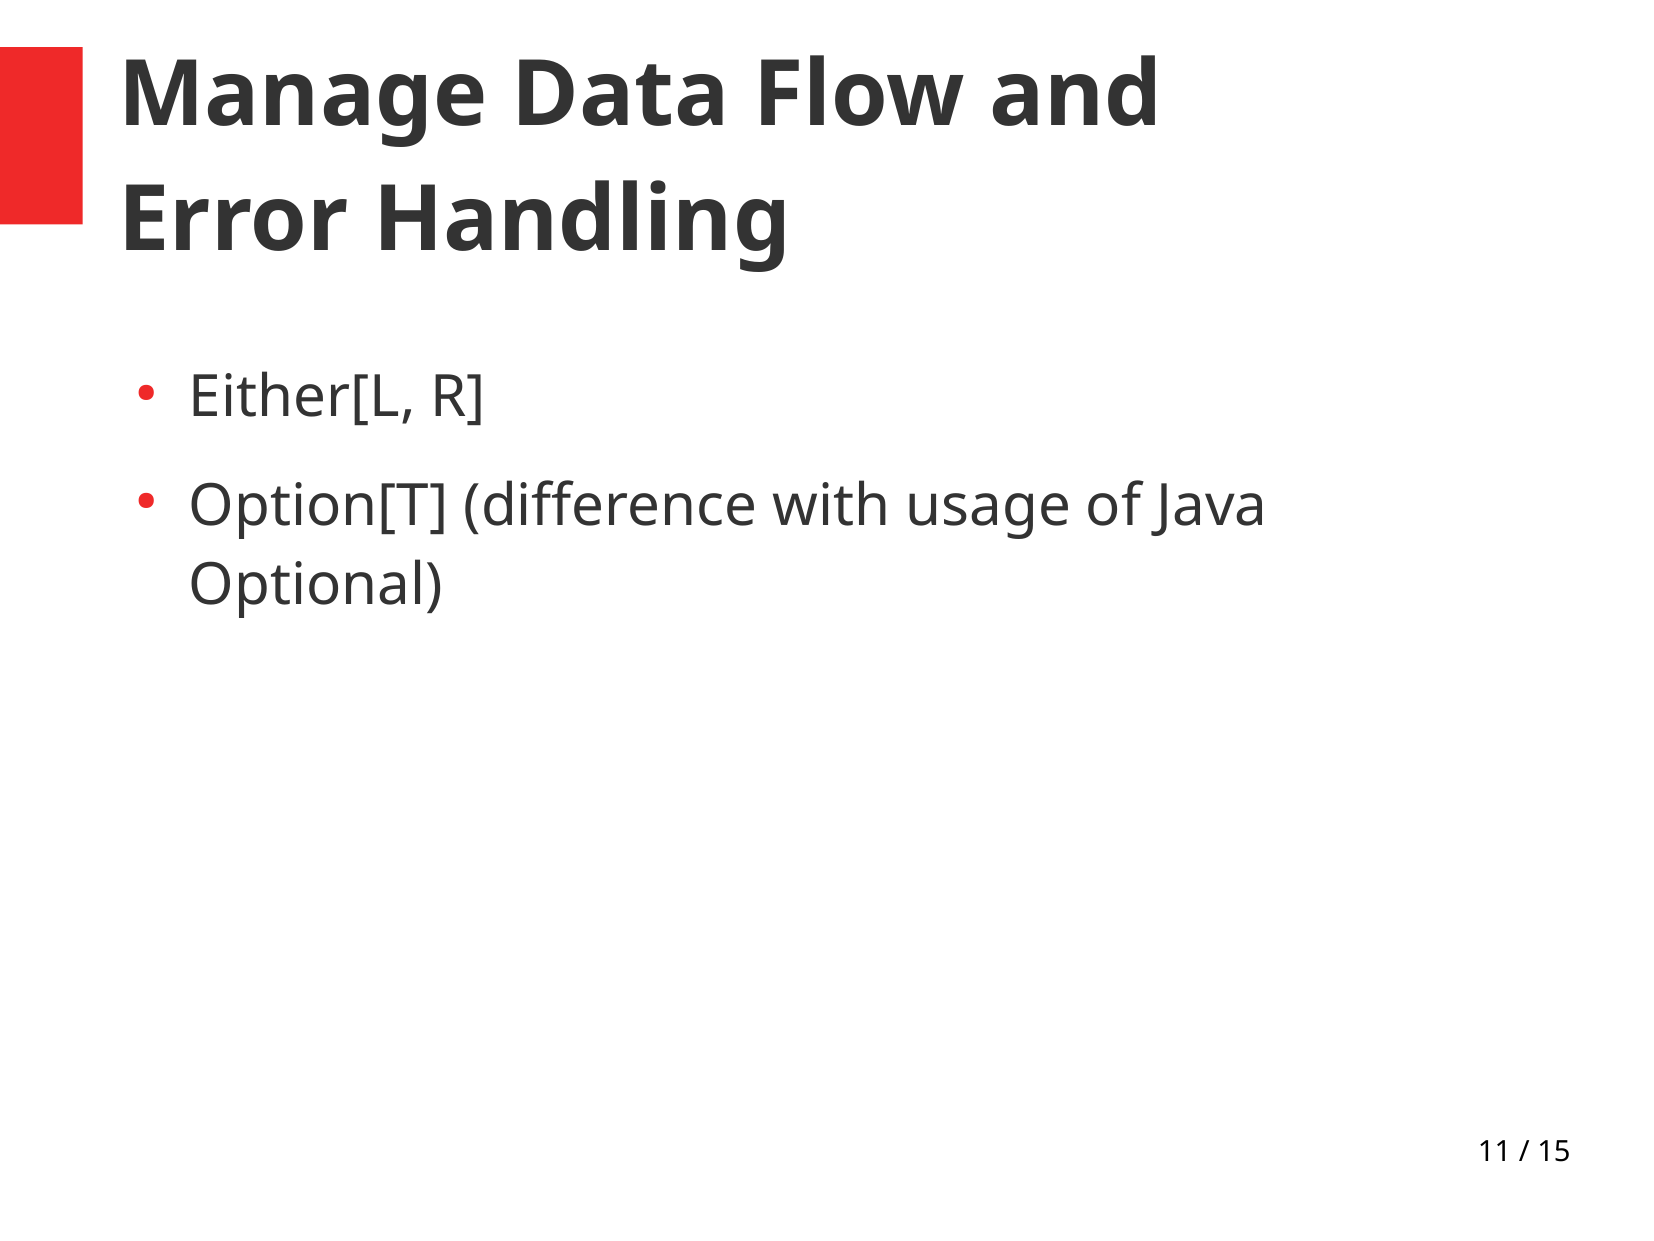

# Manage Data Flow and Error Handling
Either[L, R]
Option[T] (difference with usage of Java Optional)
11